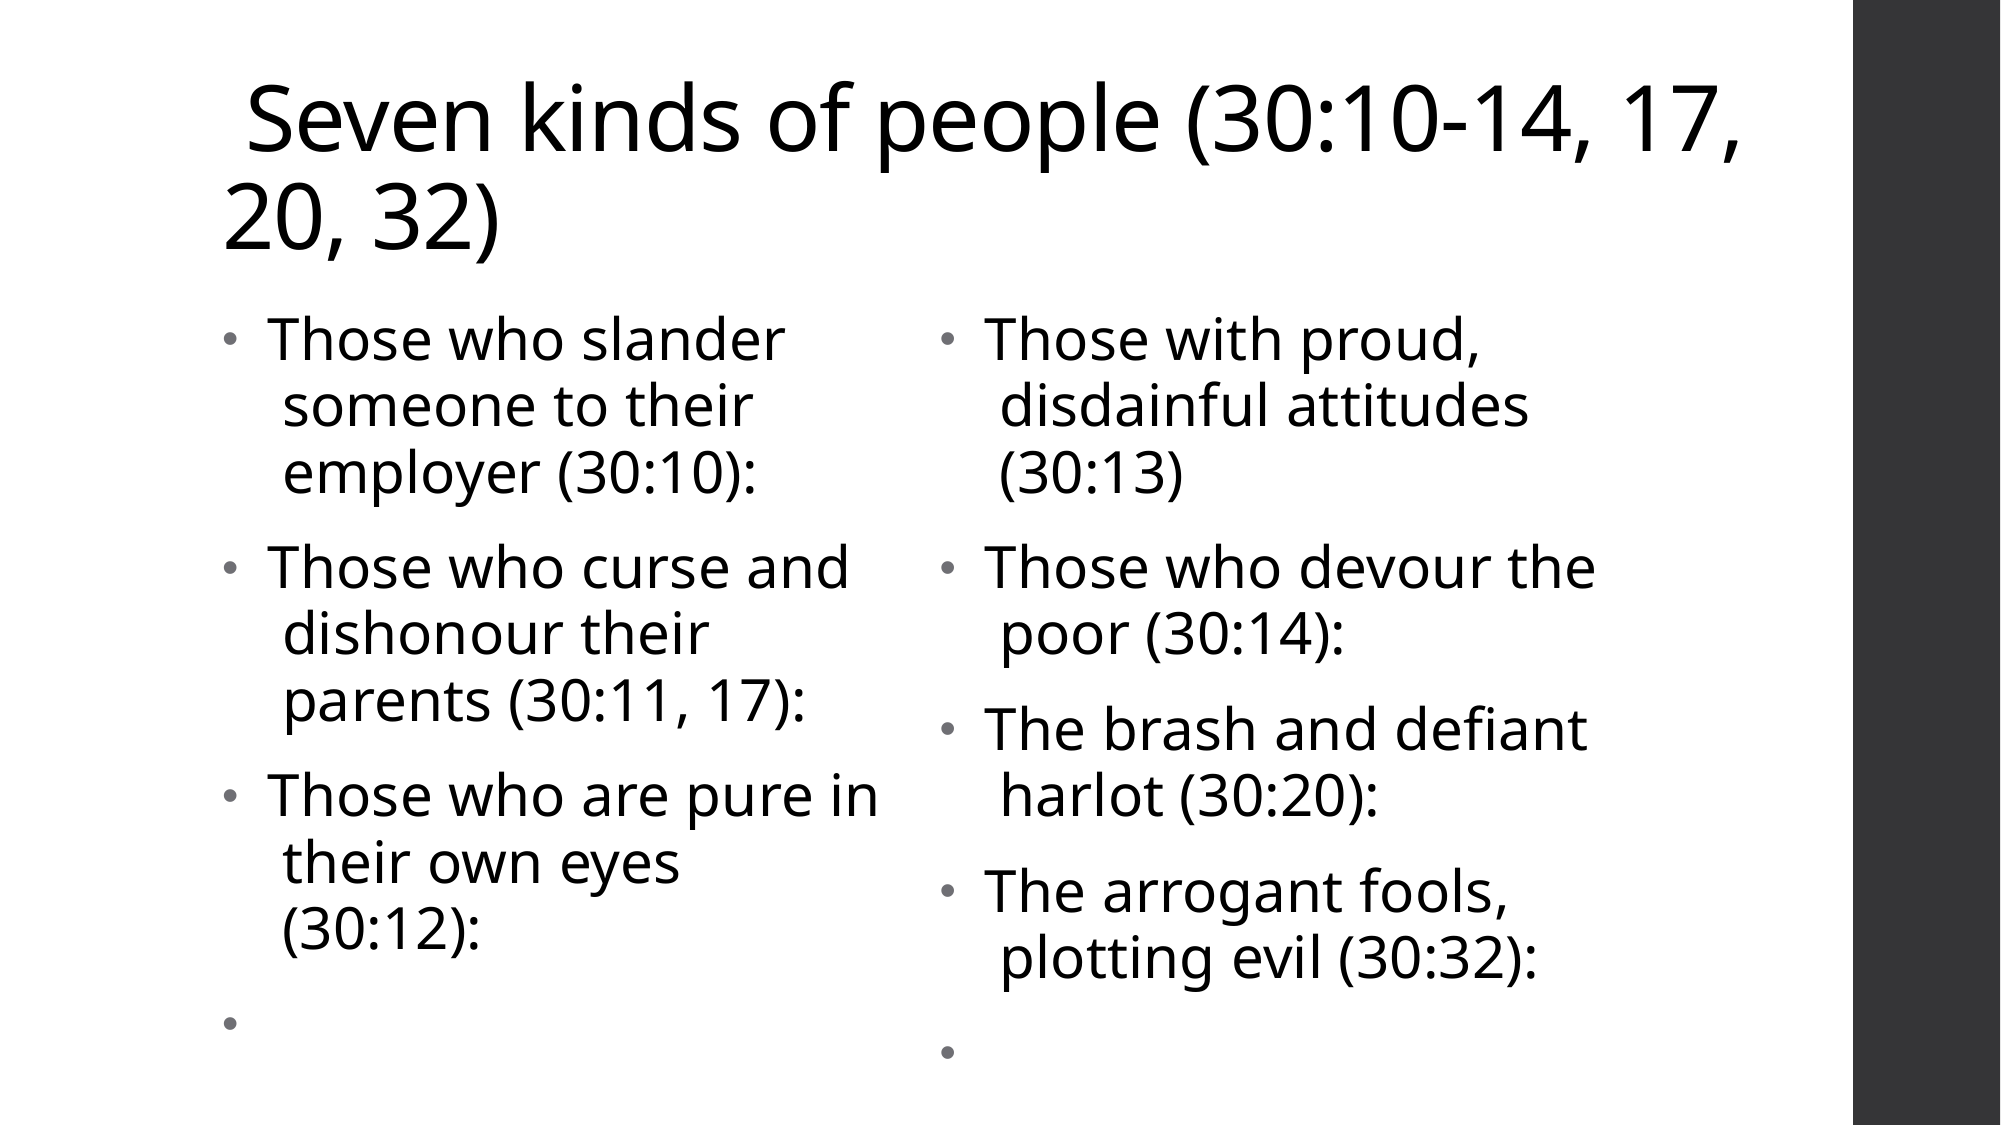

# Seven kinds of people (30:10-14, 17, 20, 32)
 Those who slander someone to their employer (30:10):
 Those who curse and dishonour their parents (30:11, 17):
 Those who are pure in their own eyes (30:12):
 Those with proud, disdainful attitudes (30:13)
 Those who devour the poor (30:14):
 The brash and defiant harlot (30:20):
 The arrogant fools, plotting evil (30:32):